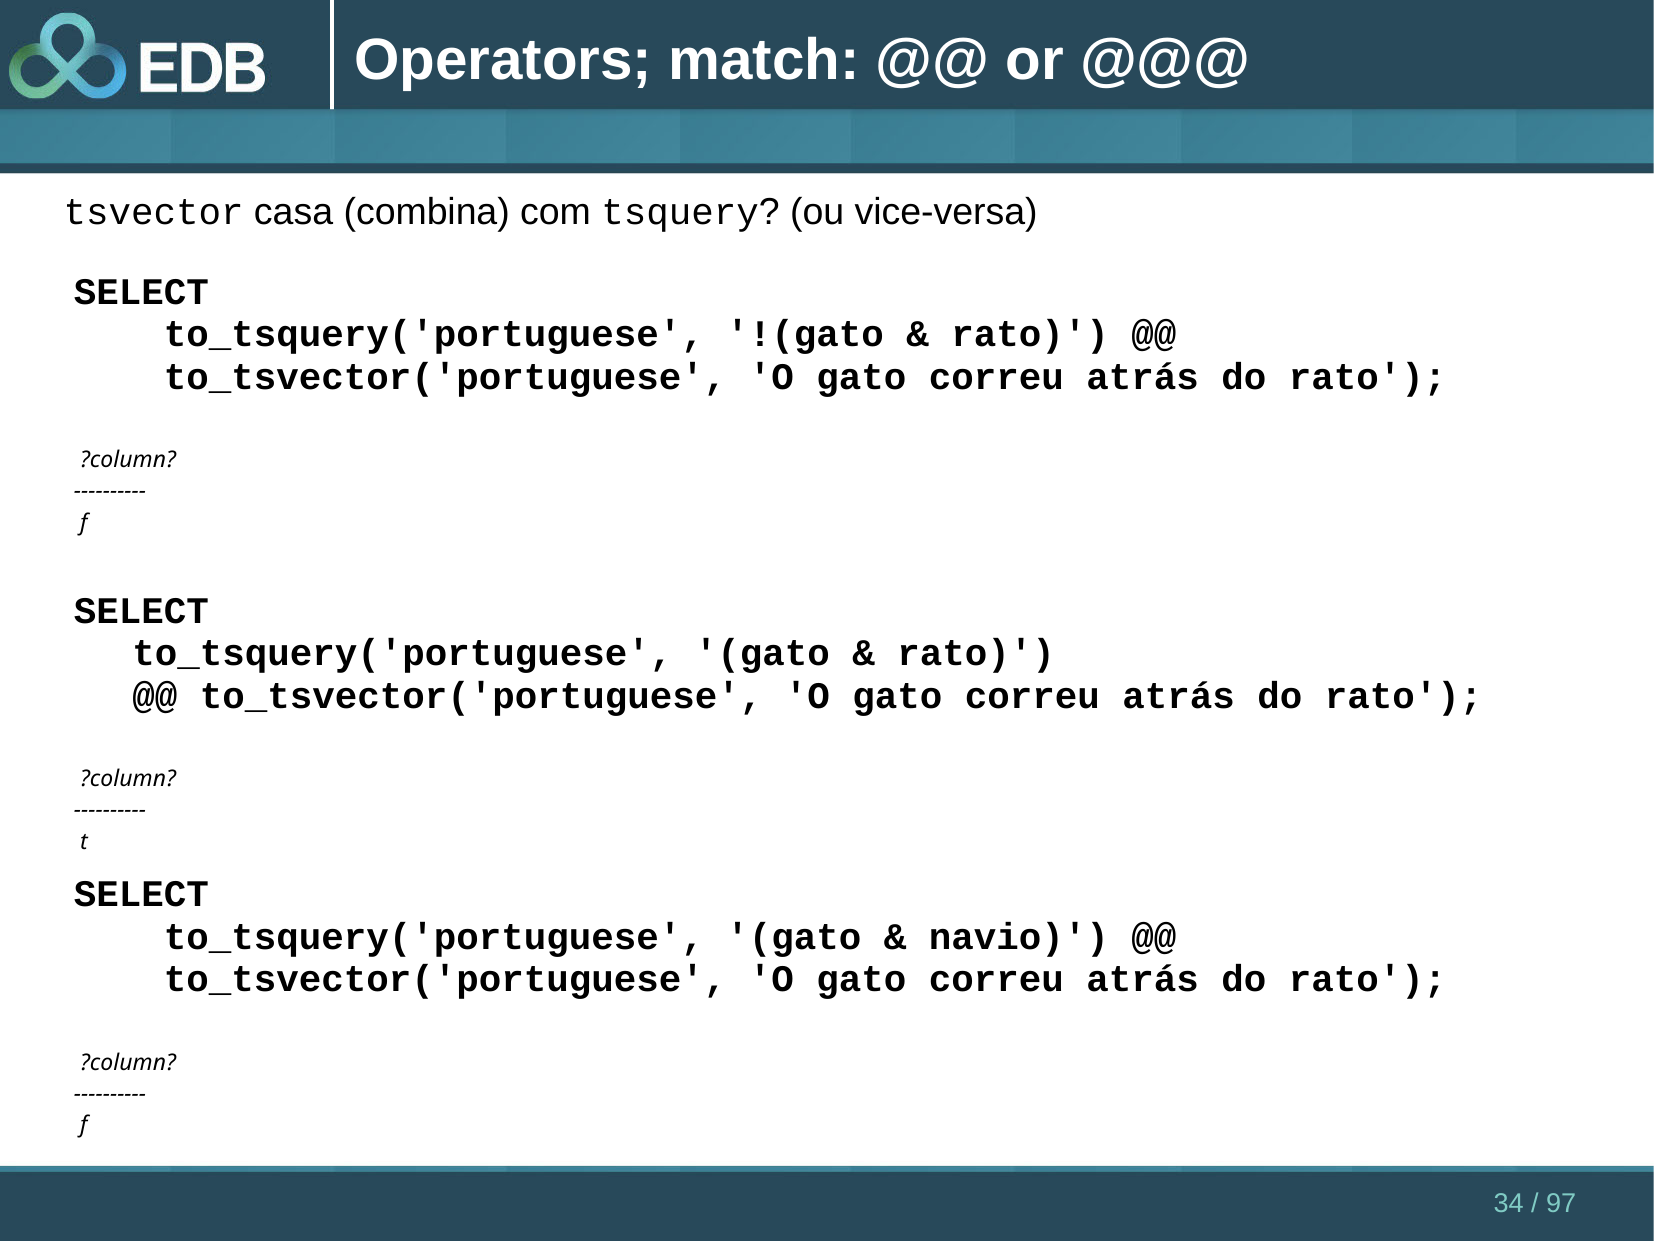

# Operators; match: @@ or @@@
tsvector casa (combina) com tsquery? (ou vice-versa)
SELECT
 to_tsquery('portuguese', '!(gato & rato)') @@
 to_tsvector('portuguese', 'O gato correu atrás do rato');
 ?column?
----------
 f
SELECT
	to_tsquery('portuguese', '(gato & rato)')
	@@ to_tsvector('portuguese', 'O gato correu atrás do rato');
 ?column?
----------
 t
SELECT
 to_tsquery('portuguese', '(gato & navio)') @@
 to_tsvector('portuguese', 'O gato correu atrás do rato');
 ?column?
----------
 f